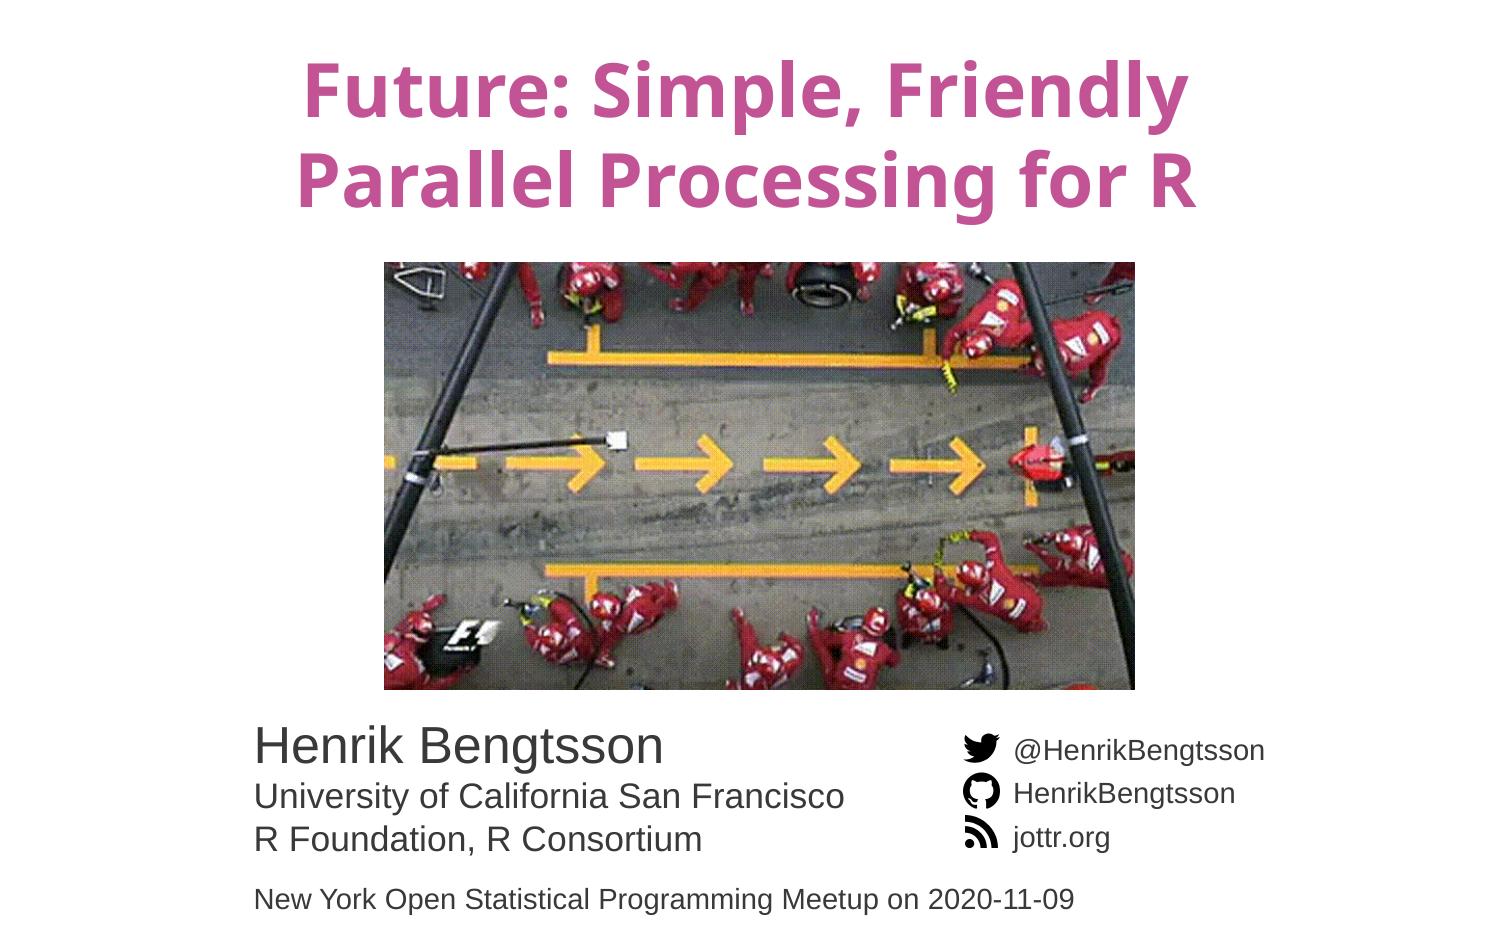

# Future: Simple, Friendly Parallel Processing for R
Henrik Bengtsson
University of California San Francisco
R Foundation, R Consortium
@HenrikBengtsson
HenrikBengtsson
jottr.org
New York Open Statistical Programming Meetup on 2020-11-09